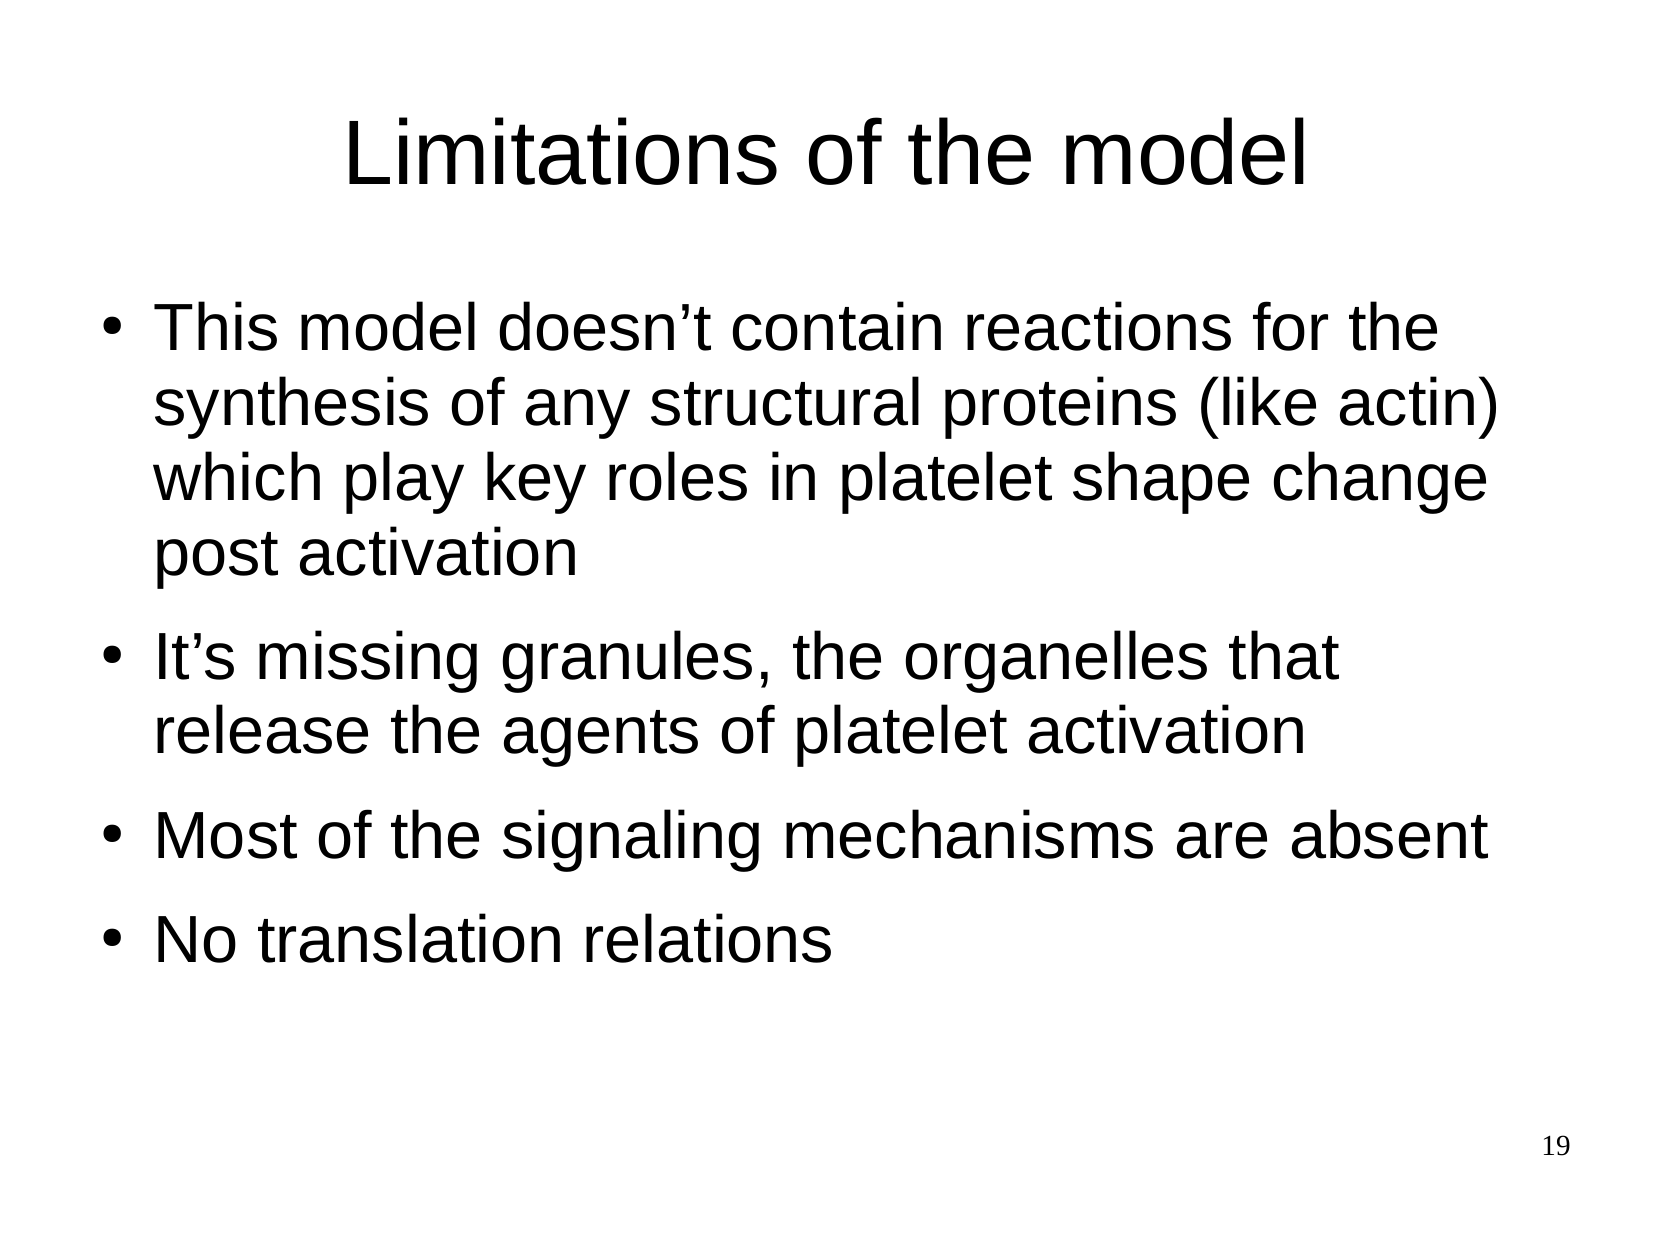

# Limitations of the model
This model doesn’t contain reactions for the synthesis of any structural proteins (like actin) which play key roles in platelet shape change post activation
It’s missing granules, the organelles that release the agents of platelet activation
Most of the signaling mechanisms are absent
No translation relations
19